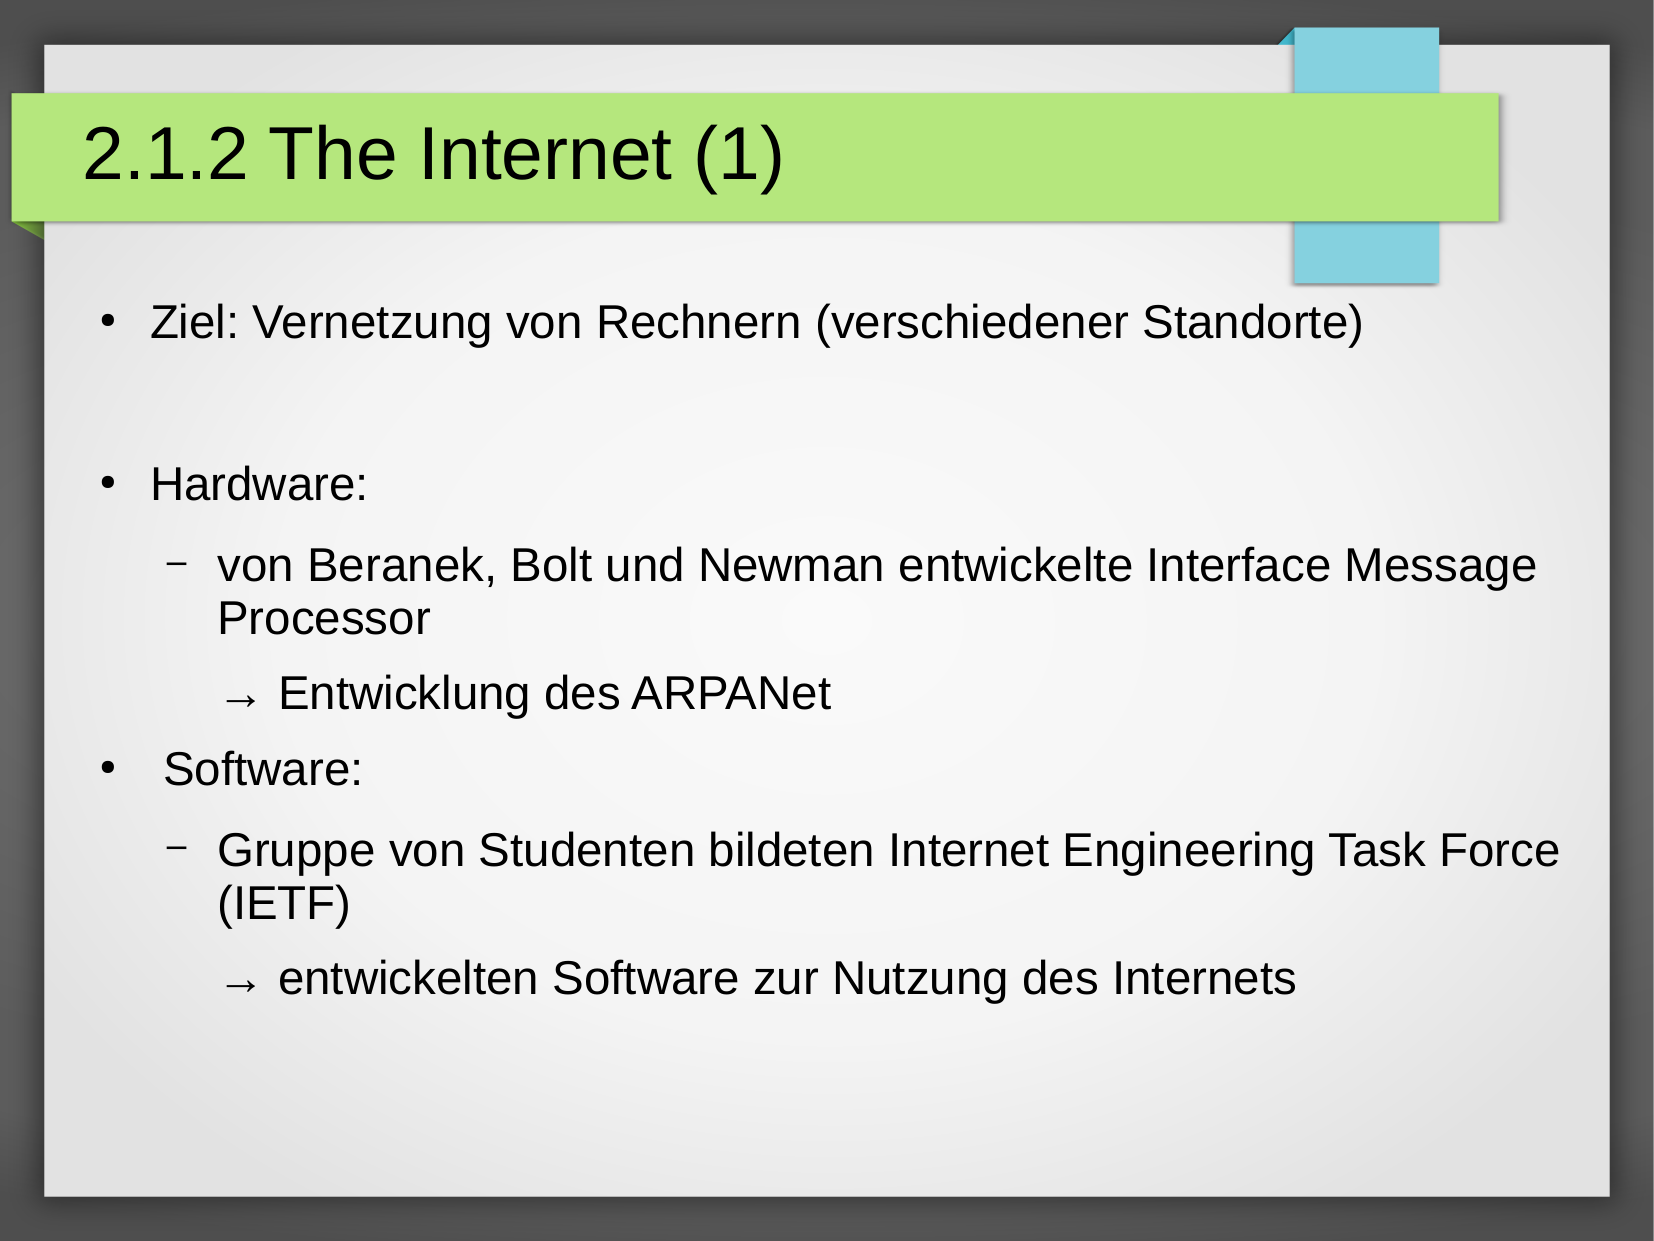

# 2.1.2 The Internet (1)
Ziel: Vernetzung von Rechnern (verschiedener Standorte)
Hardware:
von Beranek, Bolt und Newman entwickelte Interface Message Processor
→ Entwicklung des ARPANet
 Software:
Gruppe von Studenten bildeten Internet Engineering Task Force (IETF)
→ entwickelten Software zur Nutzung des Internets